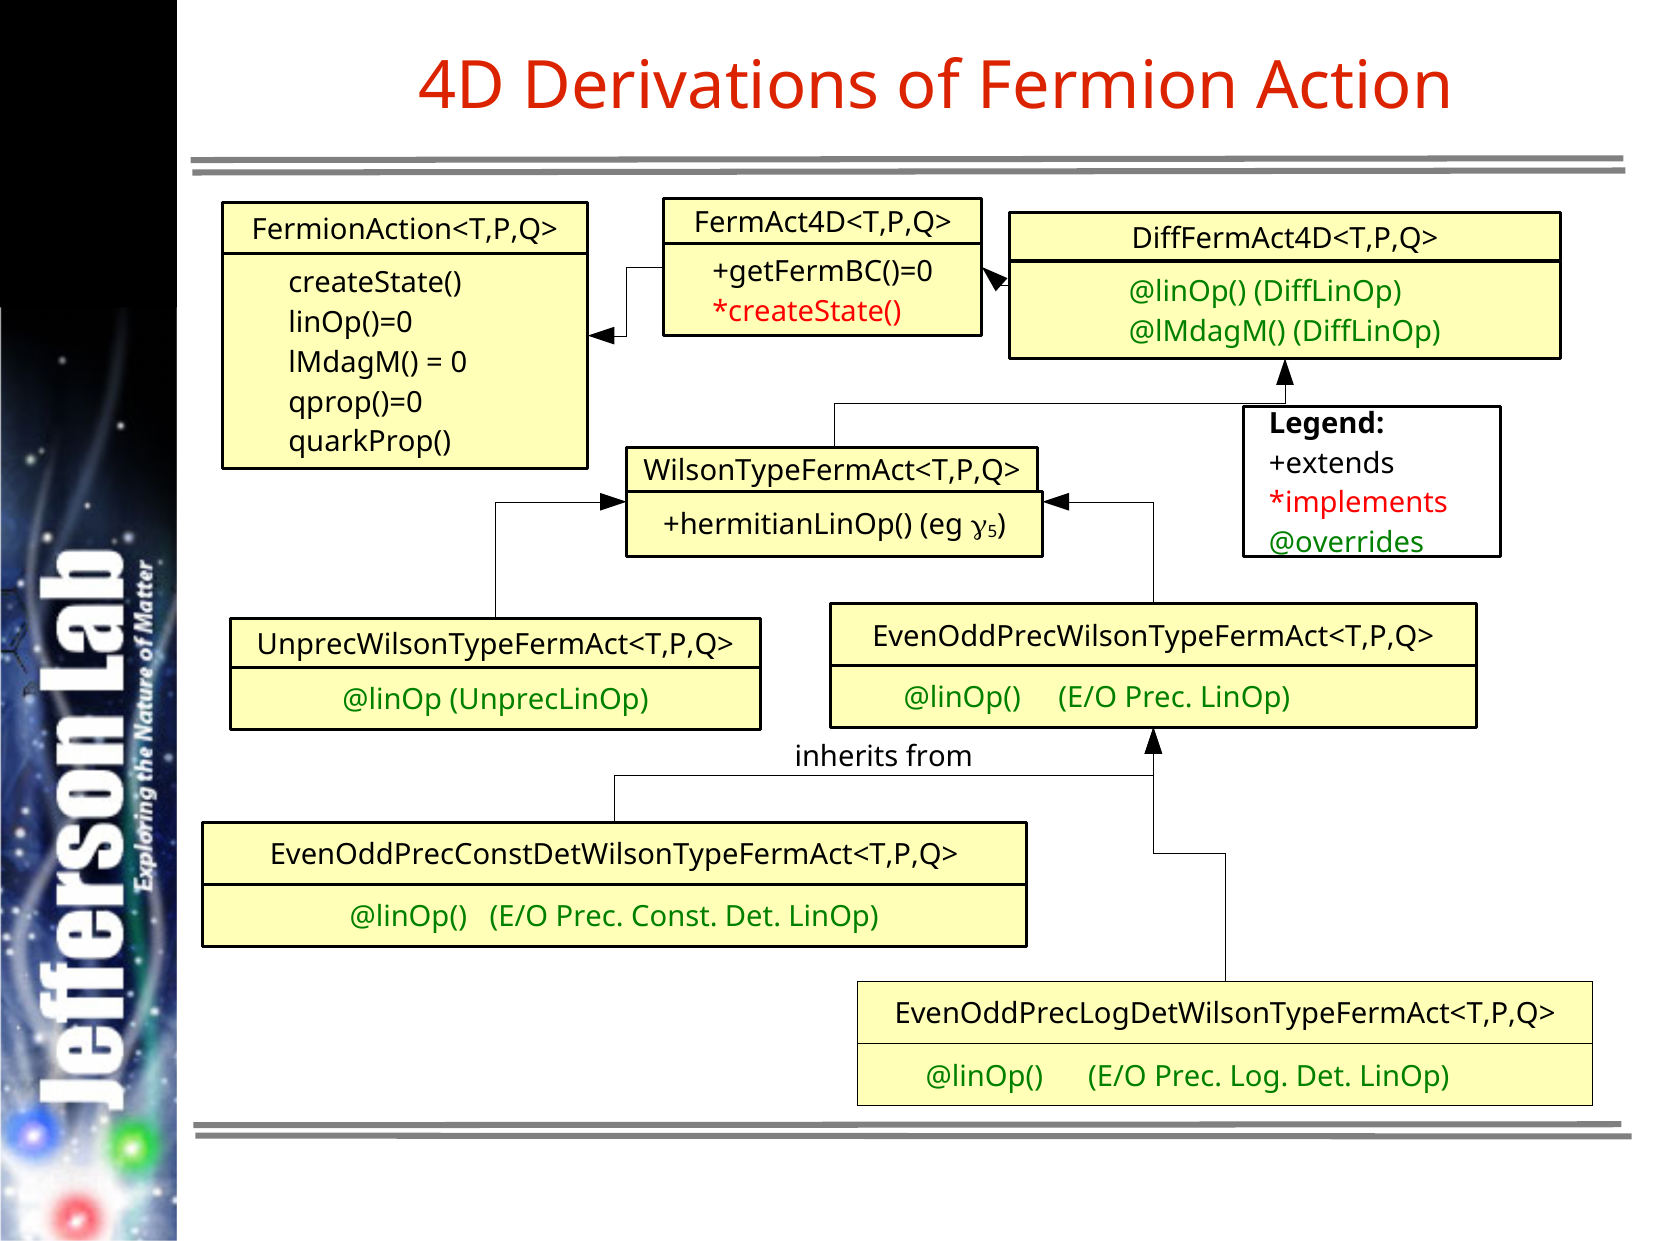

# 4D Derivations of Fermion Action
FermAct4D<T,P,Q>
+getFermBC()=0
*createState()
FermionAction<T,P,Q>
createState()
linOp()=0
lMdagM() = 0
qprop()=0
quarkProp()
DiffFermAct4D<T,P,Q>
@linOp() (DiffLinOp)
@lMdagM() (DiffLinOp)
Legend:
+extends
*implements
@overrides
WilsonTypeFermAct<T,P,Q>
+hermitianLinOp() (eg 5)
EvenOddPrecWilsonTypeFermAct<T,P,Q>
@linOp() (E/O Prec. LinOp)
UnprecWilsonTypeFermAct<T,P,Q>
@linOp (UnprecLinOp)
EvenOddPrecConstDetWilsonTypeFermAct<T,P,Q>
@linOp() (E/O Prec. Const. Det. LinOp)
EvenOddPrecLogDetWilsonTypeFermAct<T,P,Q>
@linOp() (E/O Prec. Log. Det. LinOp)